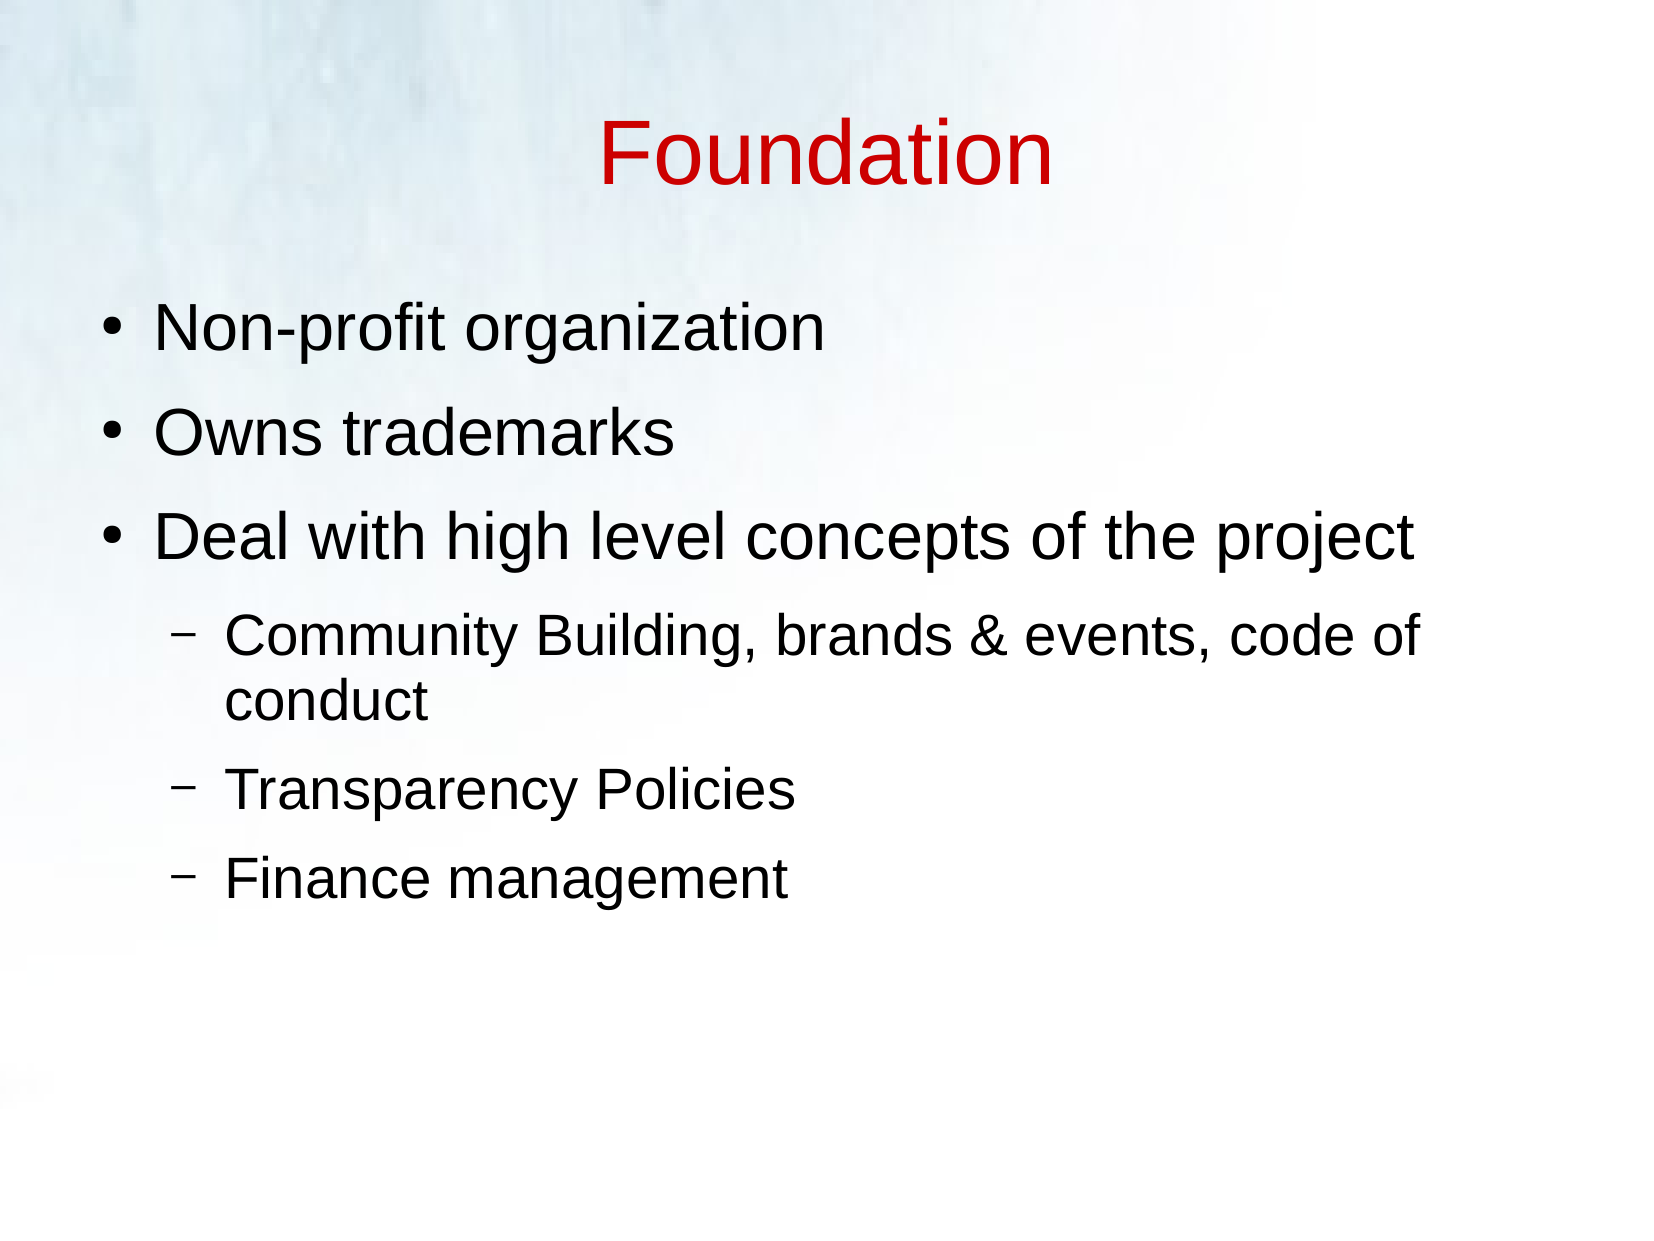

# Foundation
Non-profit organization
Owns trademarks
Deal with high level concepts of the project
Community Building, brands & events, code of conduct
Transparency Policies
Finance management